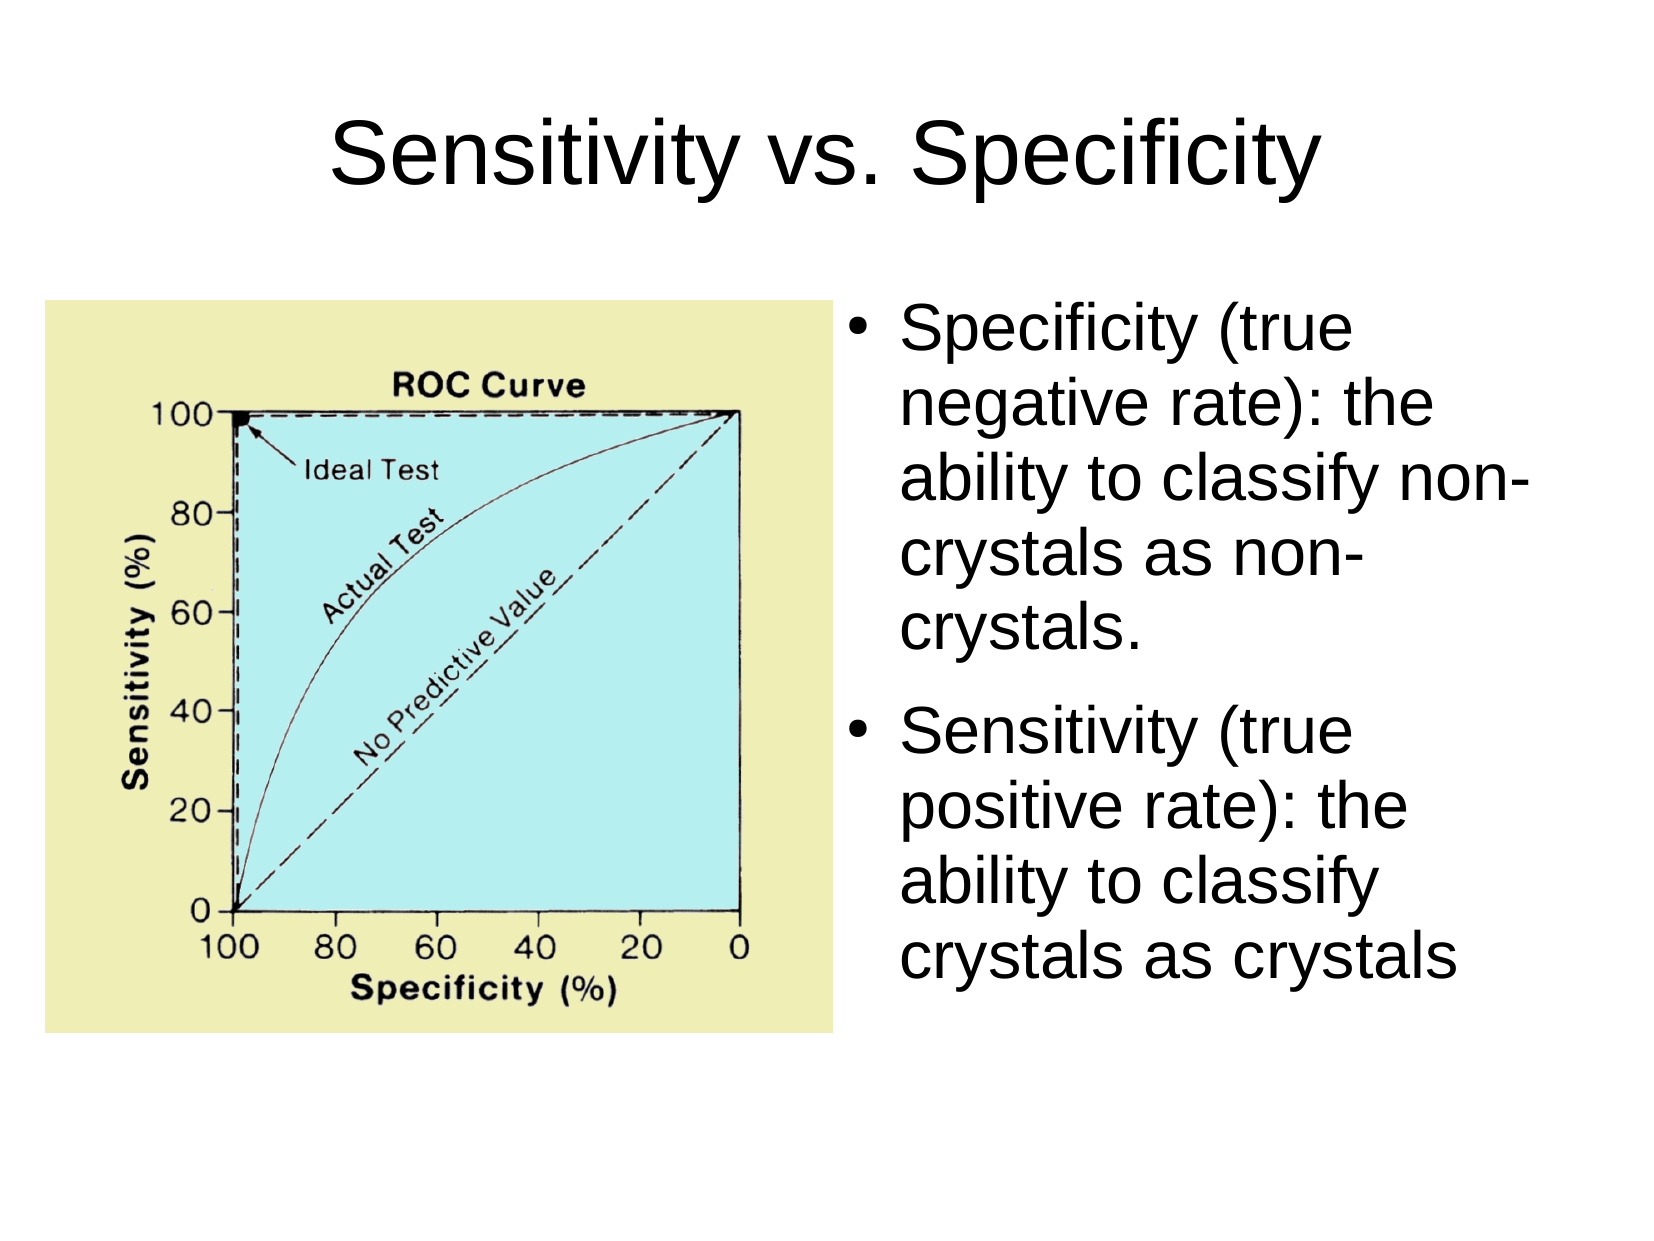

# Sensitivity vs. Specificity
Specificity (true negative rate): the ability to classify non-crystals as non-crystals.
Sensitivity (true positive rate): the ability to classify crystals as crystals